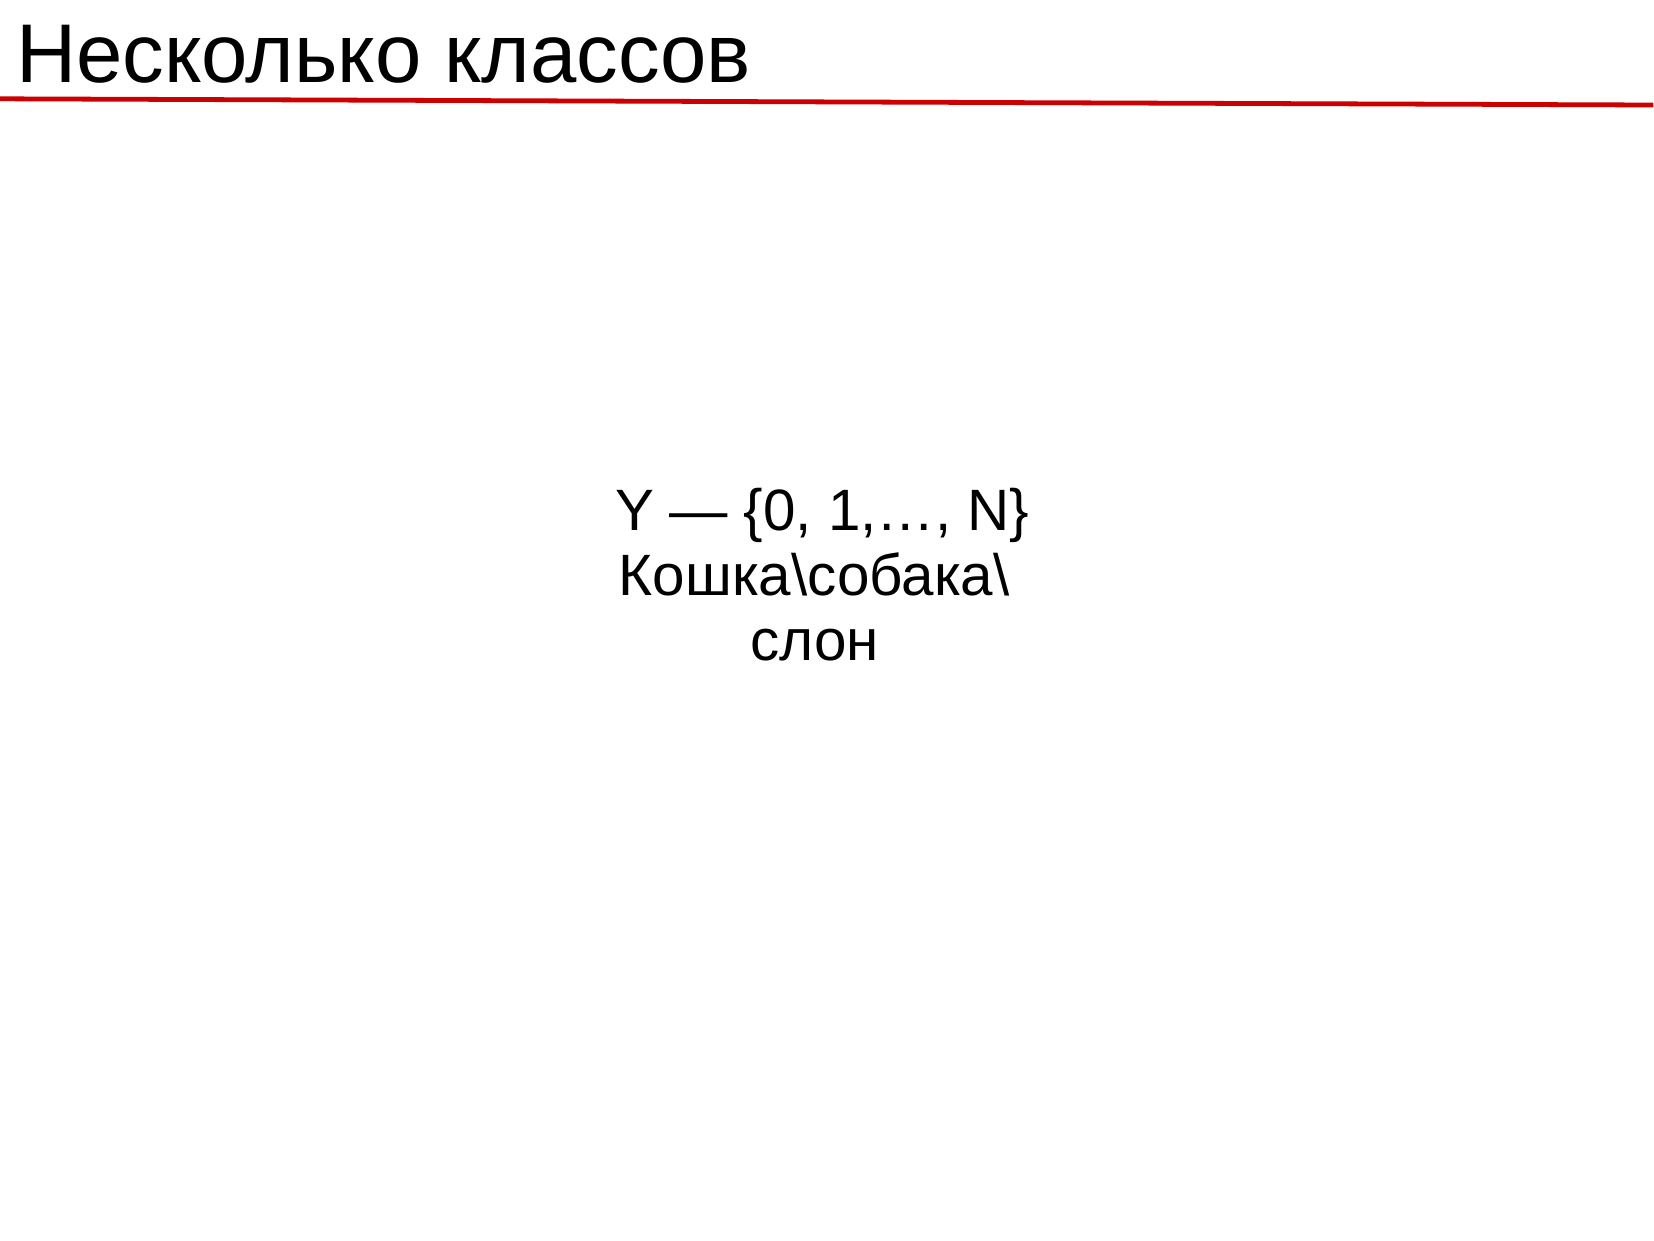

Несколько классов
 Y — {0, 1,…, N}
Кошка\собака\слон